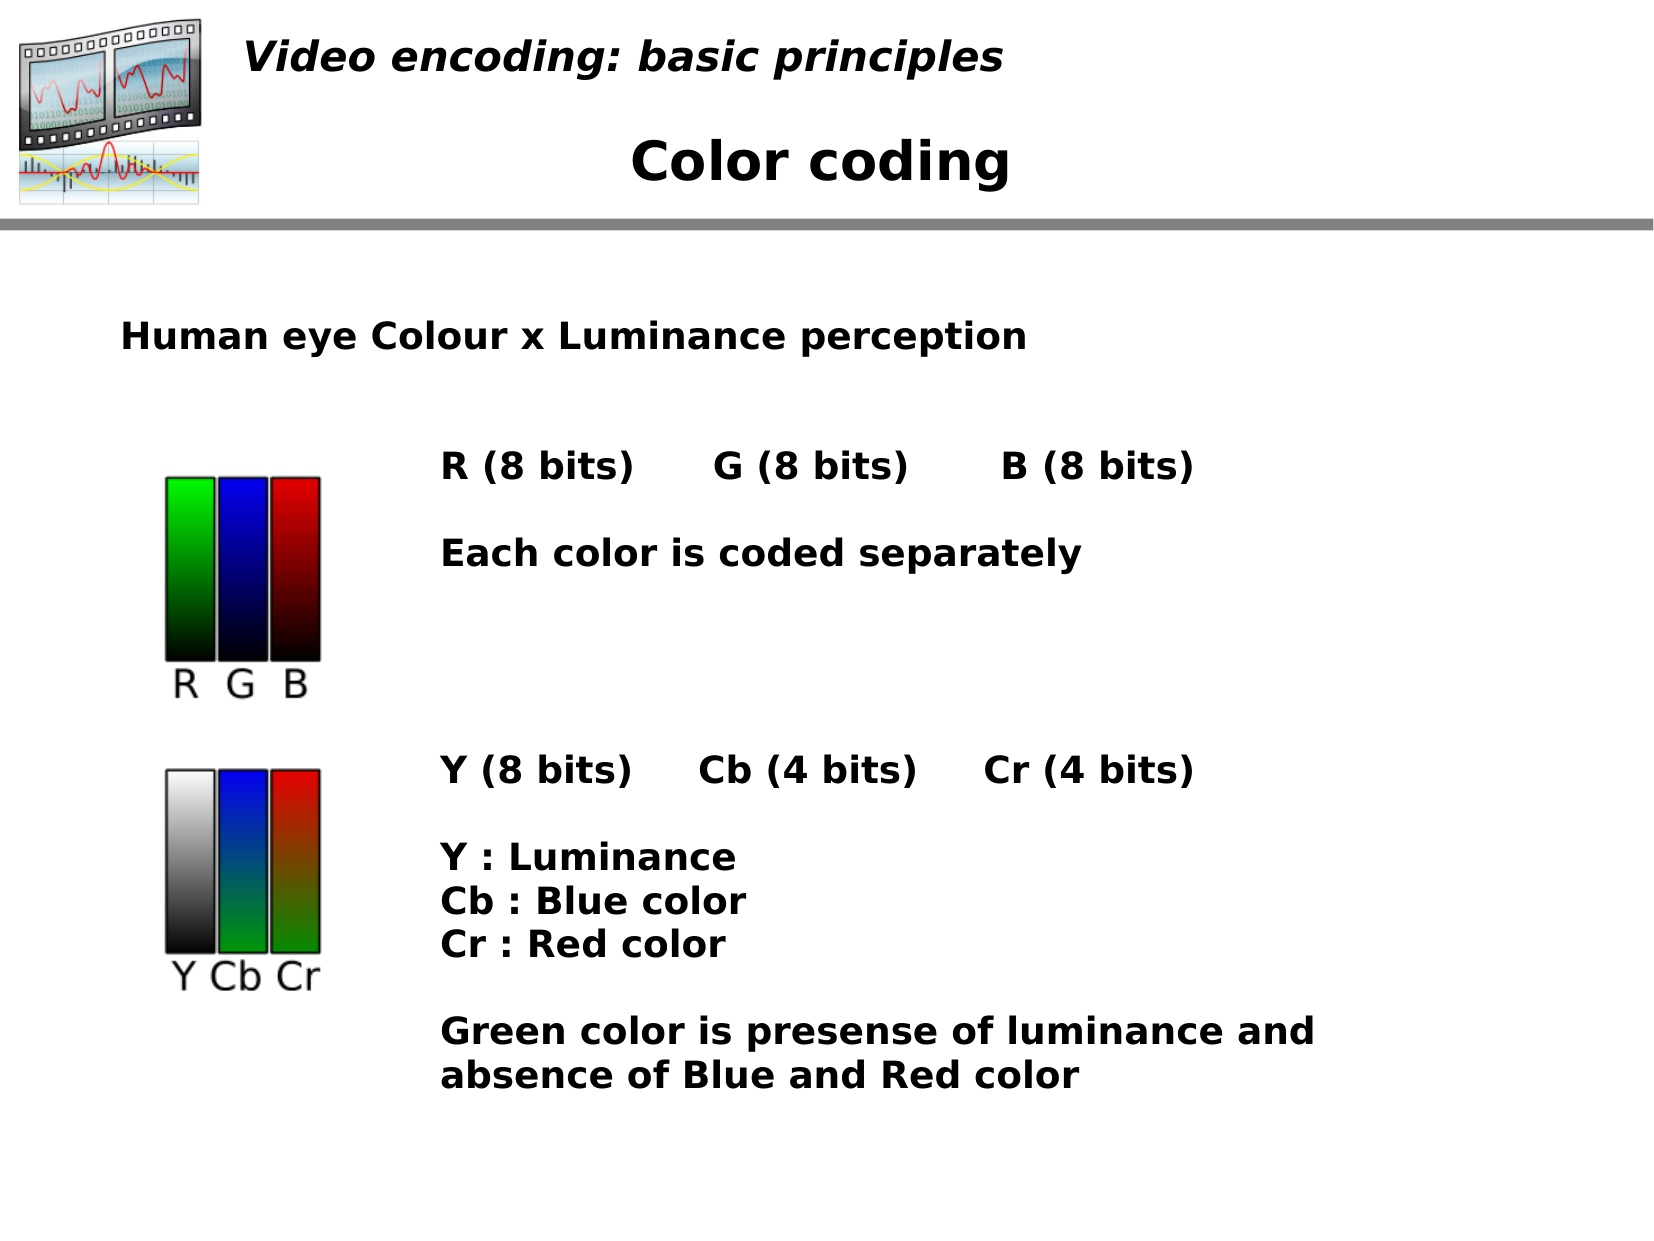

Video encoding: basic principles
Color coding
Human eye Colour x Luminance perception
R (8 bits) G (8 bits) B (8 bits)
Each color is coded separately
Y (8 bits) Cb (4 bits) Cr (4 bits)
Y : Luminance
Cb : Blue color
Cr : Red color
Green color is presense of luminance and absence of Blue and Red color